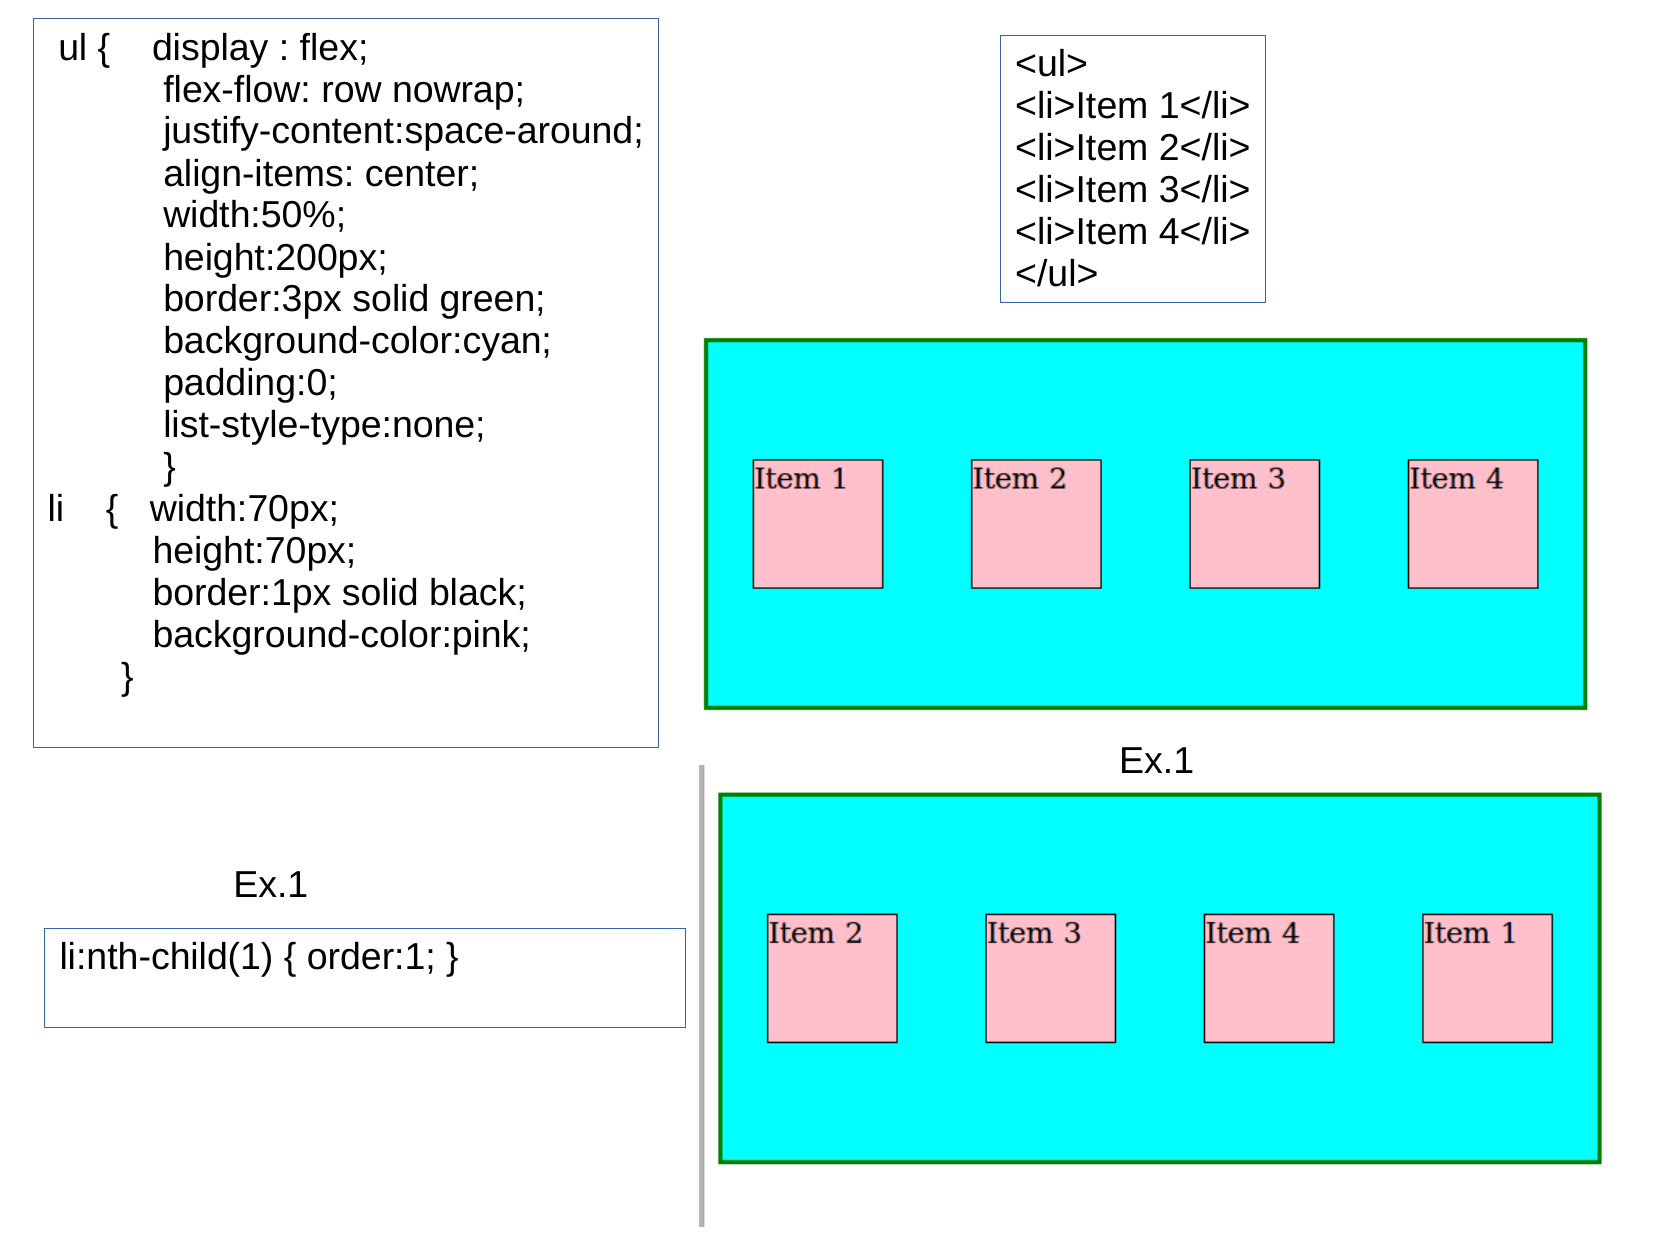

ul { display : flex;
 flex-flow: row nowrap;
 justify-content:space-around;
 align-items: center;
 width:50%;
 height:200px;
 border:3px solid green;
 background-color:cyan;
 padding:0;
 list-style-type:none;
 }
li { width:70px;
 height:70px;
 border:1px solid black;
 background-color:pink;
 }
<ul>
<li>Item 1</li>
<li>Item 2</li>
<li>Item 3</li>
<li>Item 4</li>
</ul>
Ex.1
Ex.1
li:nth-child(1) { order:1; }